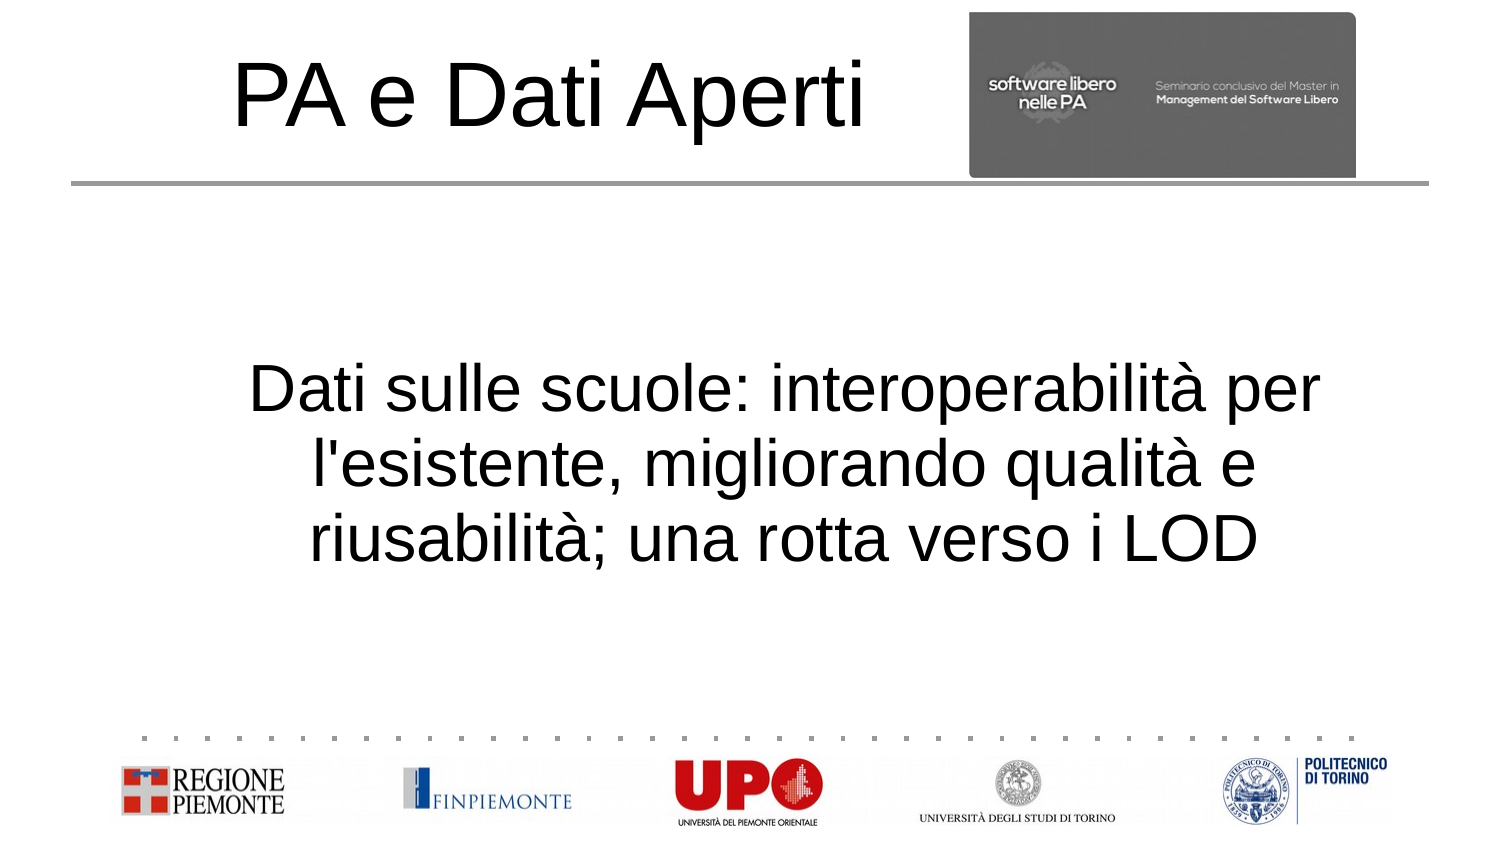

# PA e Dati Aperti
Dati sulle scuole: interoperabilità per l'esistente, migliorando qualità e riusabilità; una rotta verso i LOD